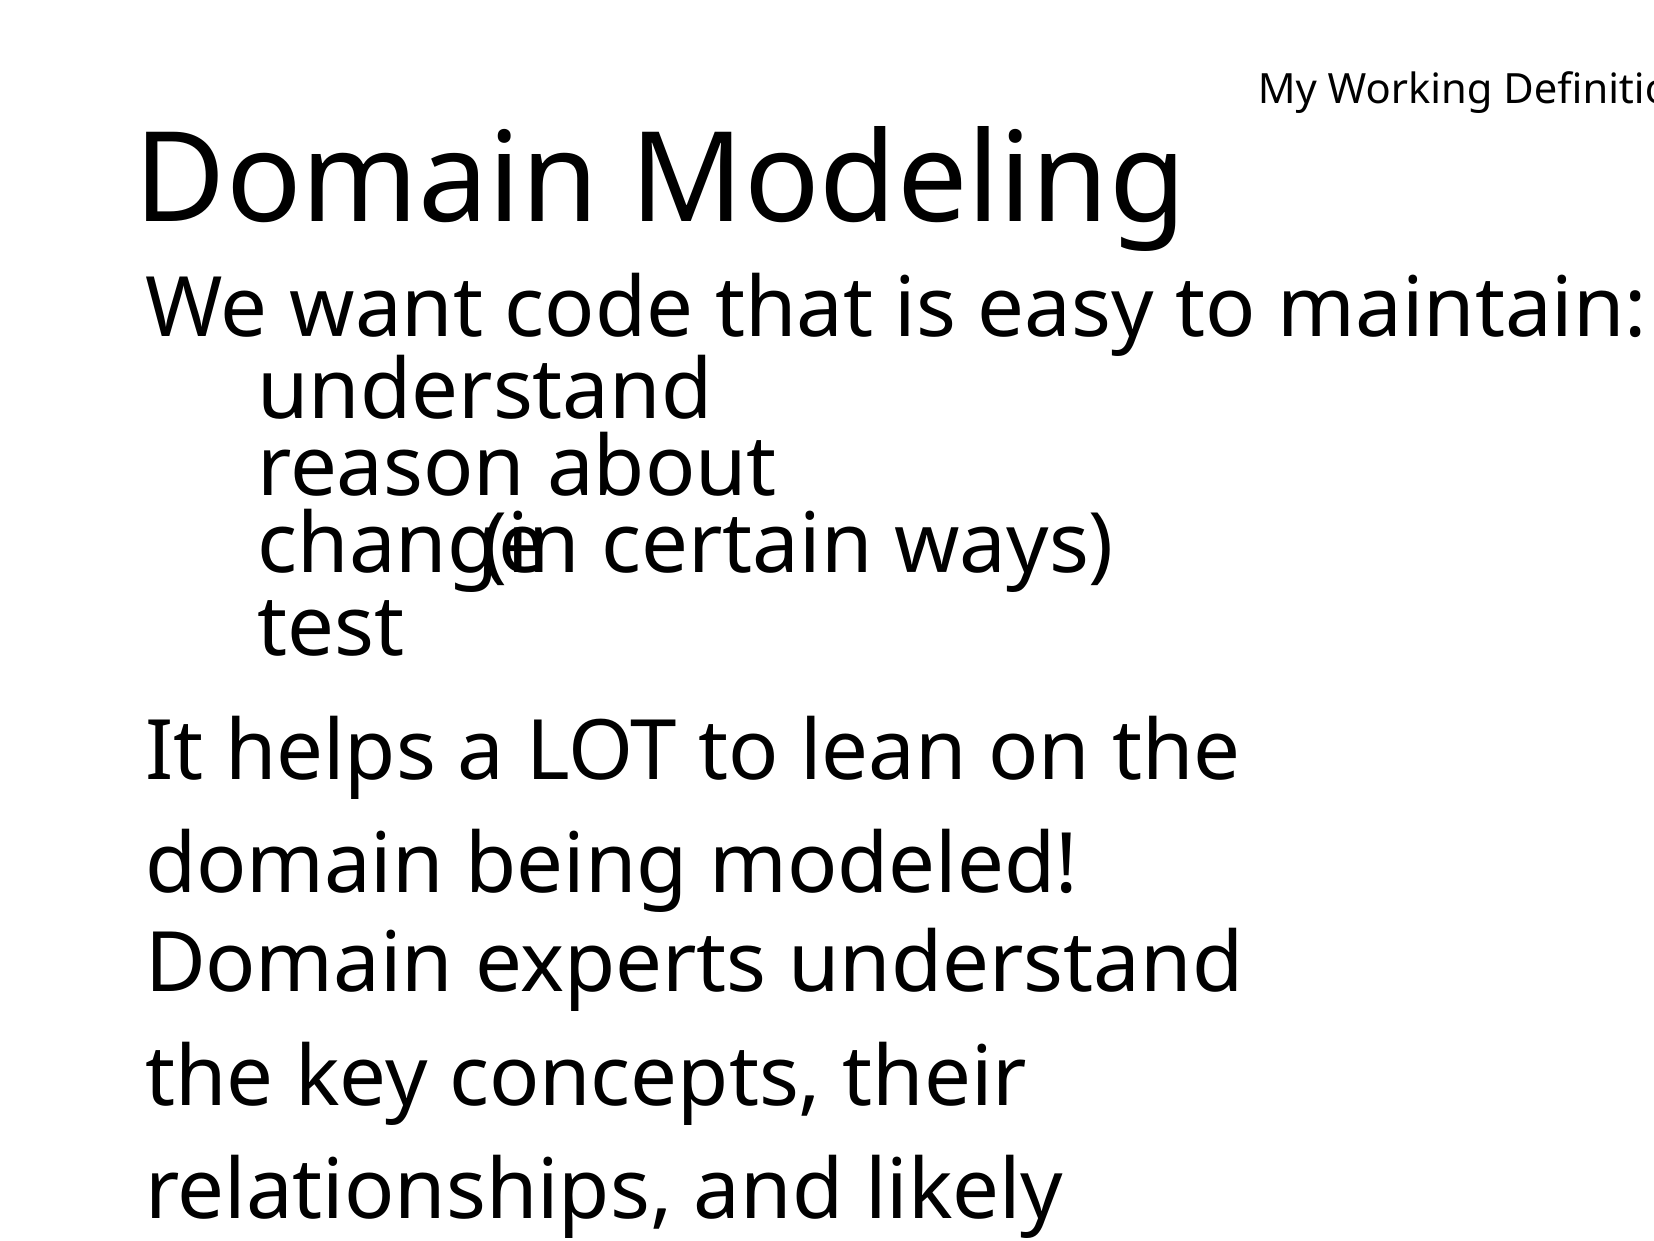

My Working Definition
Domain Modeling
We want code that is easy to maintain:
understand
reason about
change
(in certain ways)
test
It helps a LOT to lean on the domain being modeled!
Domain experts understand the key concepts, their relationships, and likely areas for change.